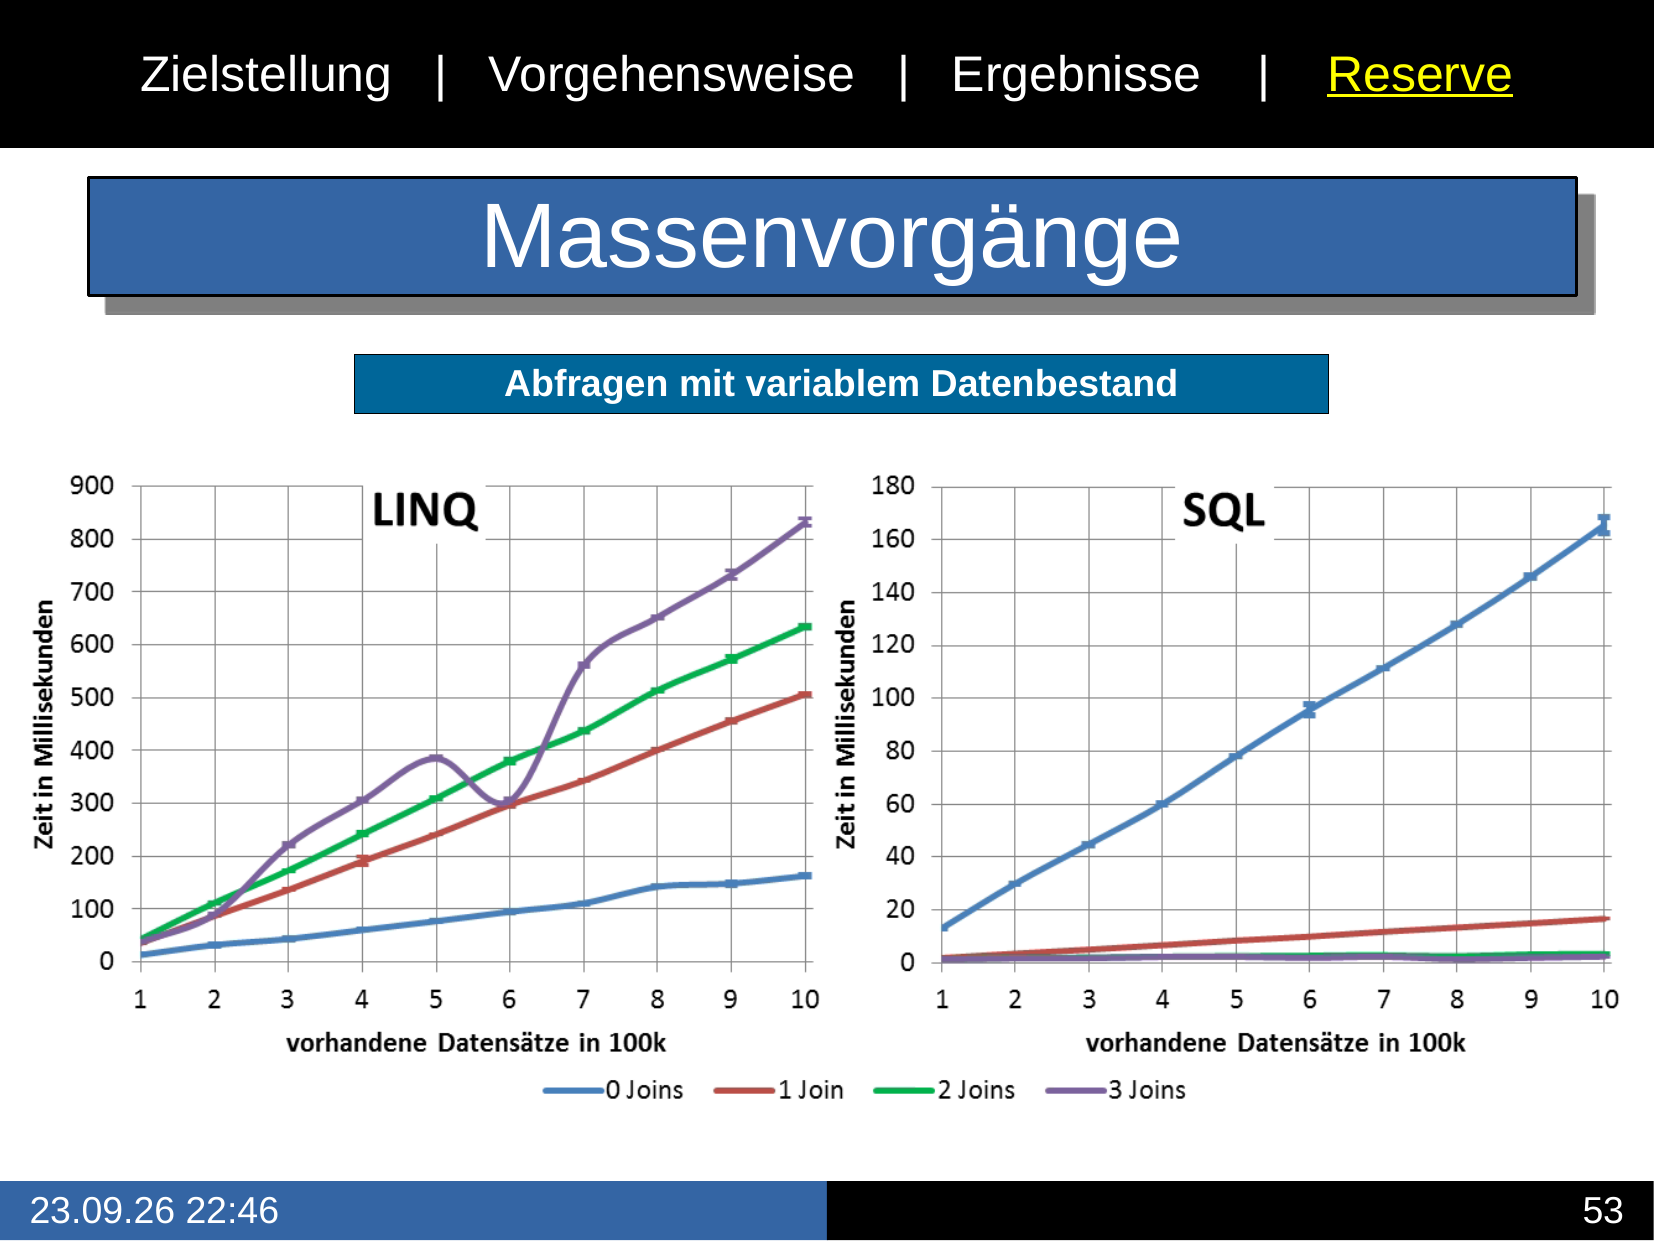

Zielstellung | Vorgehensweise | Ergebnisse | Reserve
# Massenvorgänge
Abfragen mit variablem Datenbestand
53